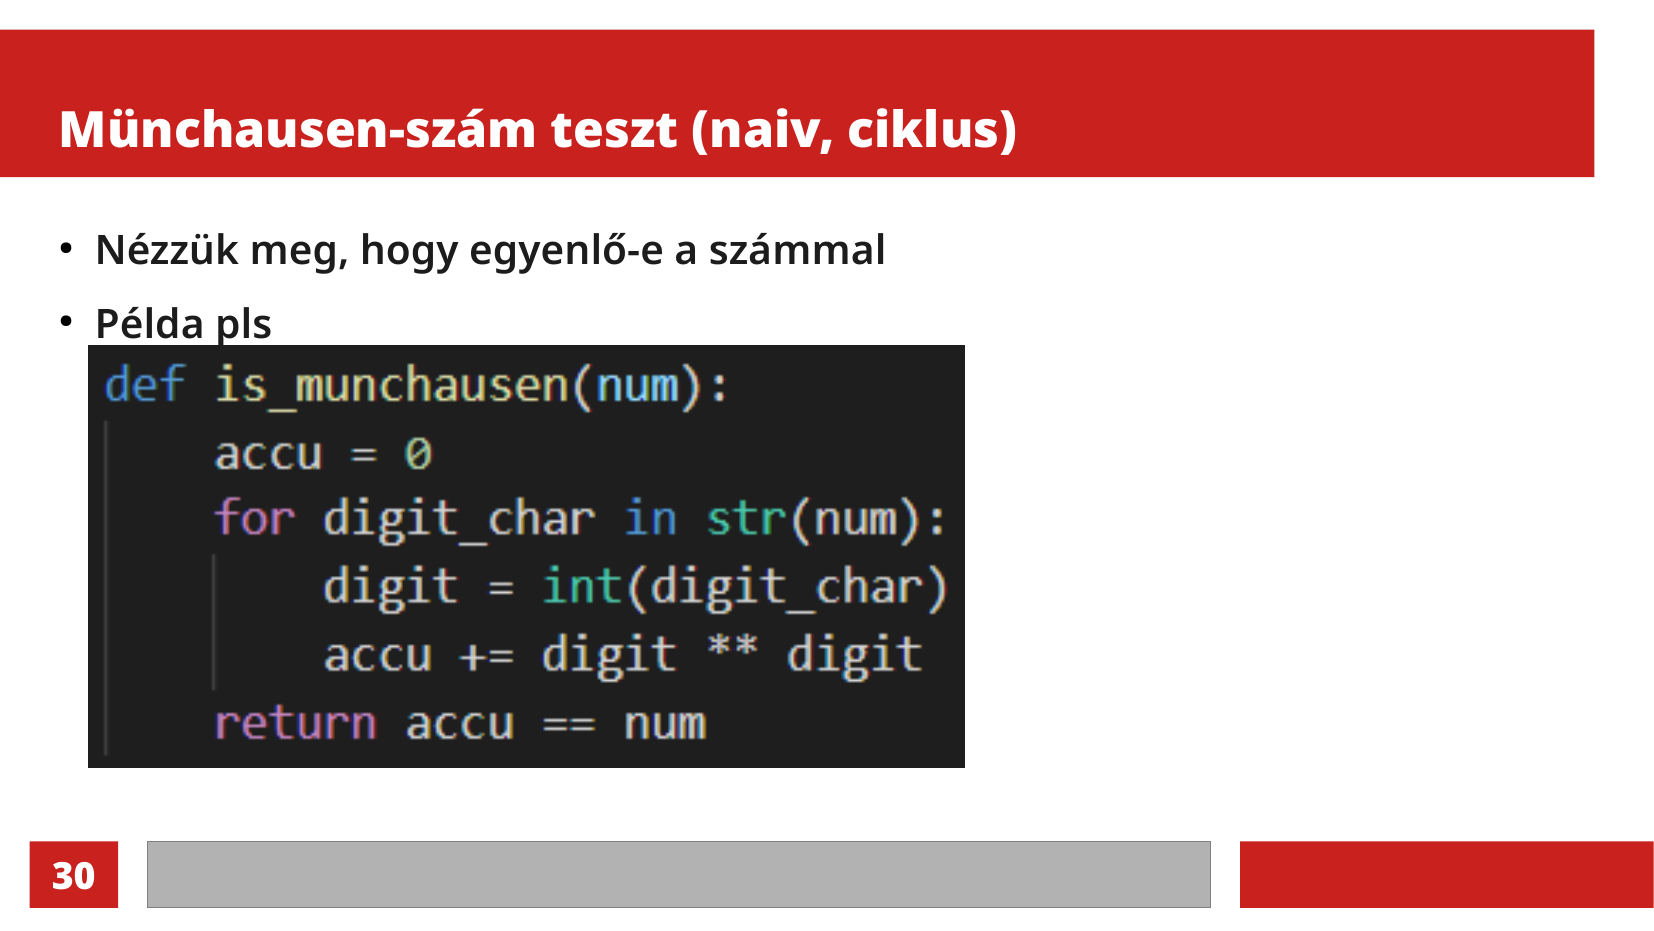

# Münchausen-szám teszt (naiv, ciklus)
Nézzük meg, hogy egyenlő-e a számmal
Példa pls
30